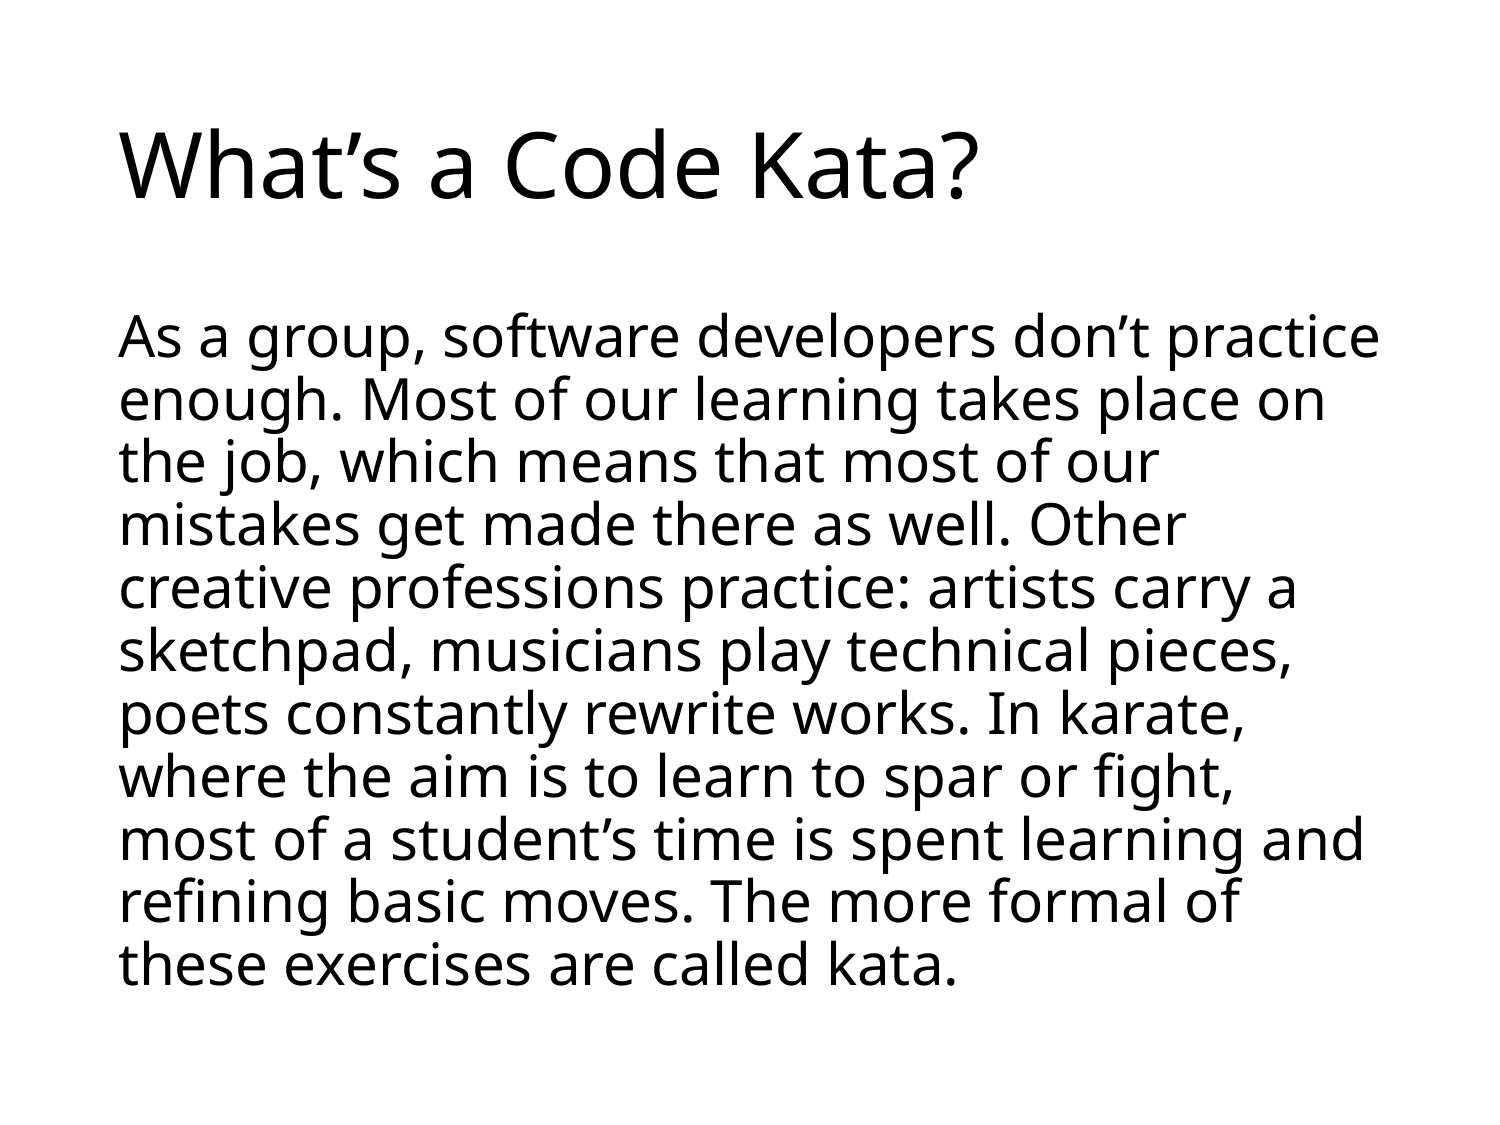

# What’s a Code Kata?
As a group, software developers don’t practice enough. Most of our learning takes place on the job, which means that most of our mistakes get made there as well. Other creative professions practice: artists carry a sketchpad, musicians play technical pieces, poets constantly rewrite works. In karate, where the aim is to learn to spar or fight, most of a student’s time is spent learning and refining basic moves. The more formal of these exercises are called kata.